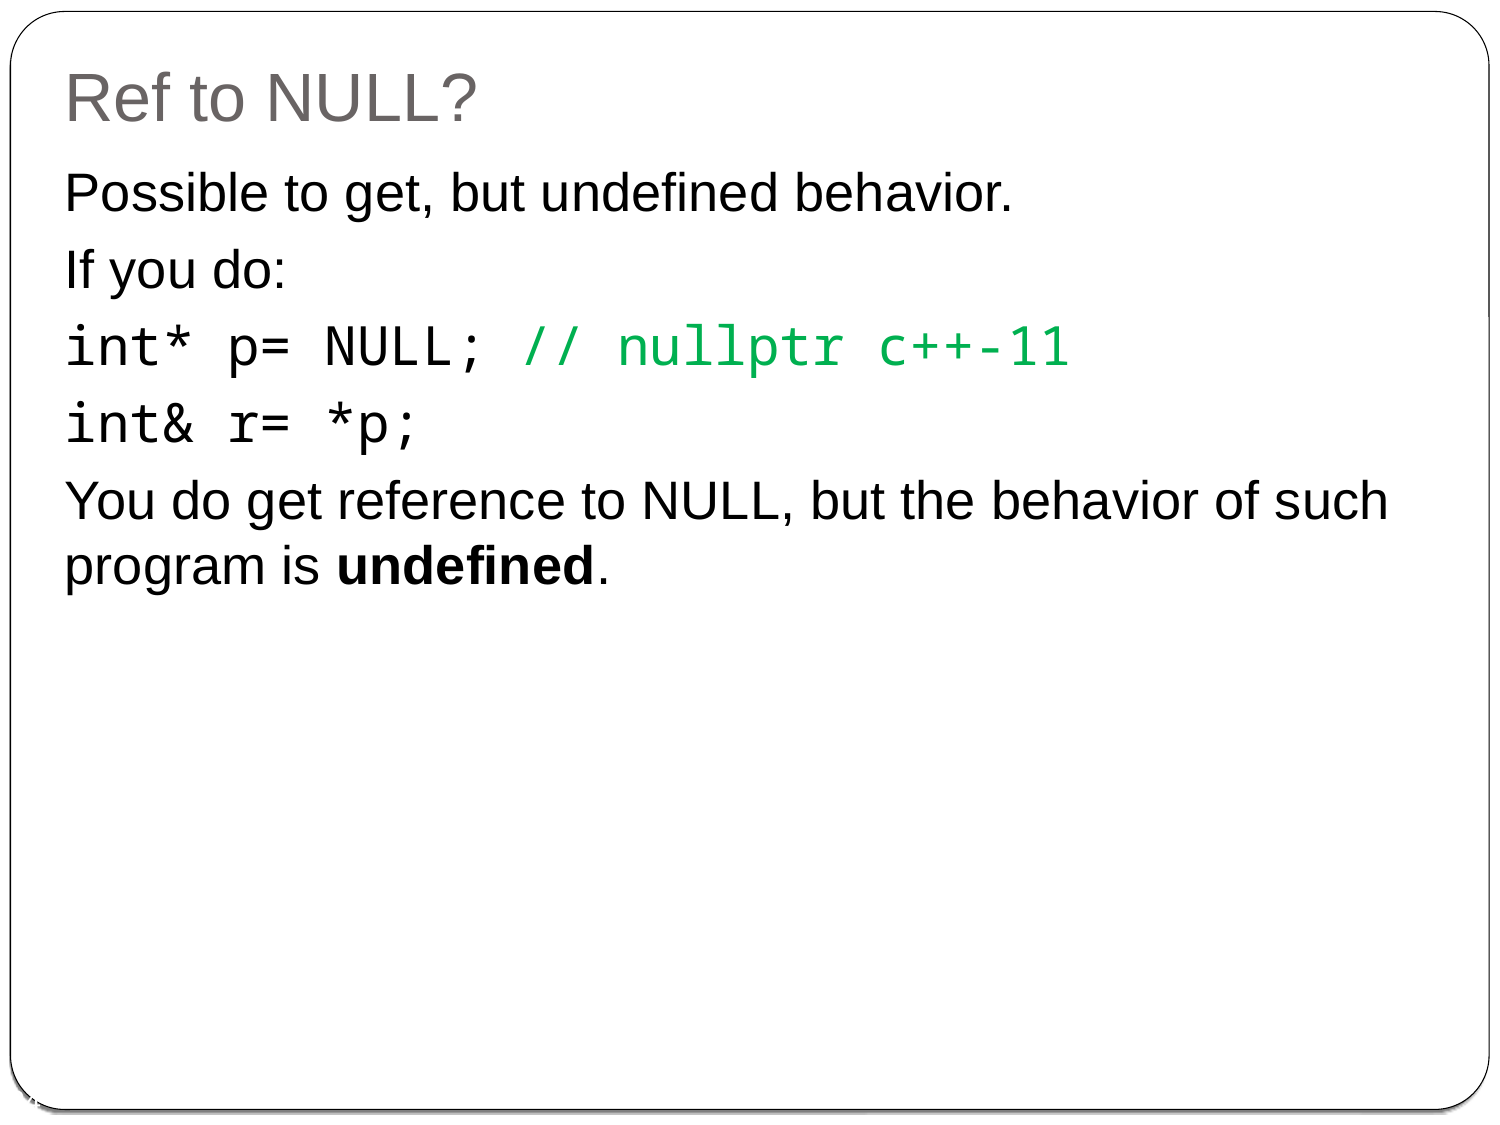

# Ref to NULL?
Possible to get, but undefined behavior.
If you do:
int* p= NULL; // nullptr c++-11
int& r= *p;
You do get reference to NULL, but the behavior of such program is undefined.